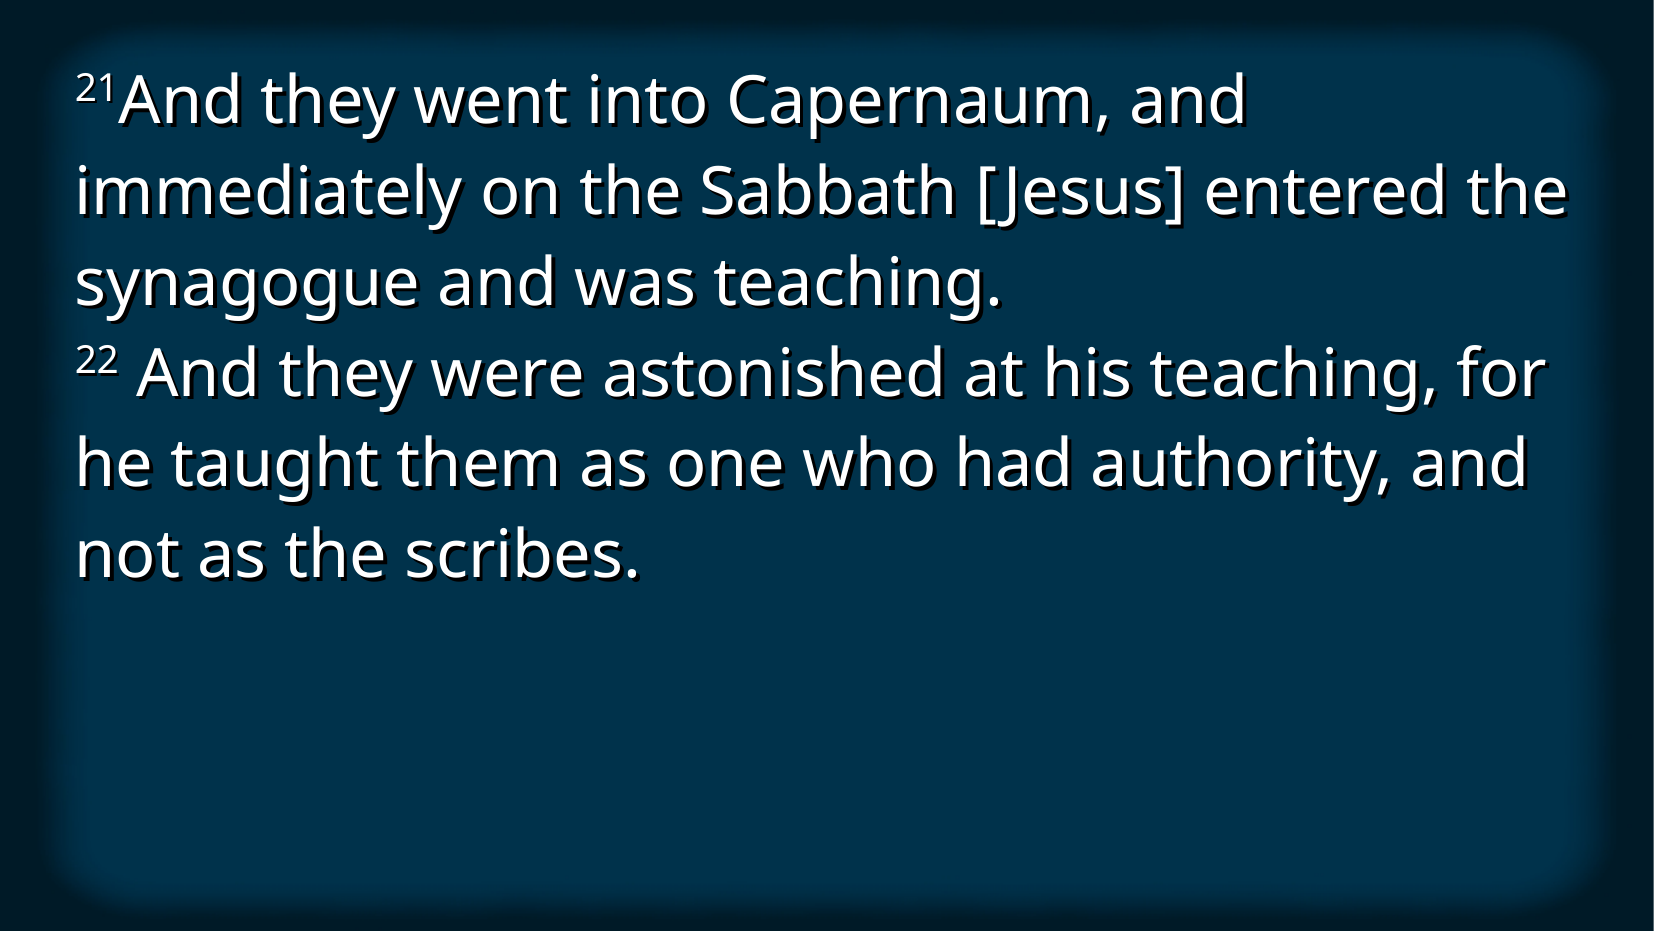

21And they went into Capernaum, and immediately on the Sabbath [Jesus] entered the synagogue and was teaching.
22 And they were astonished at his teaching, for he taught them as one who had authority, and not as the scribes.